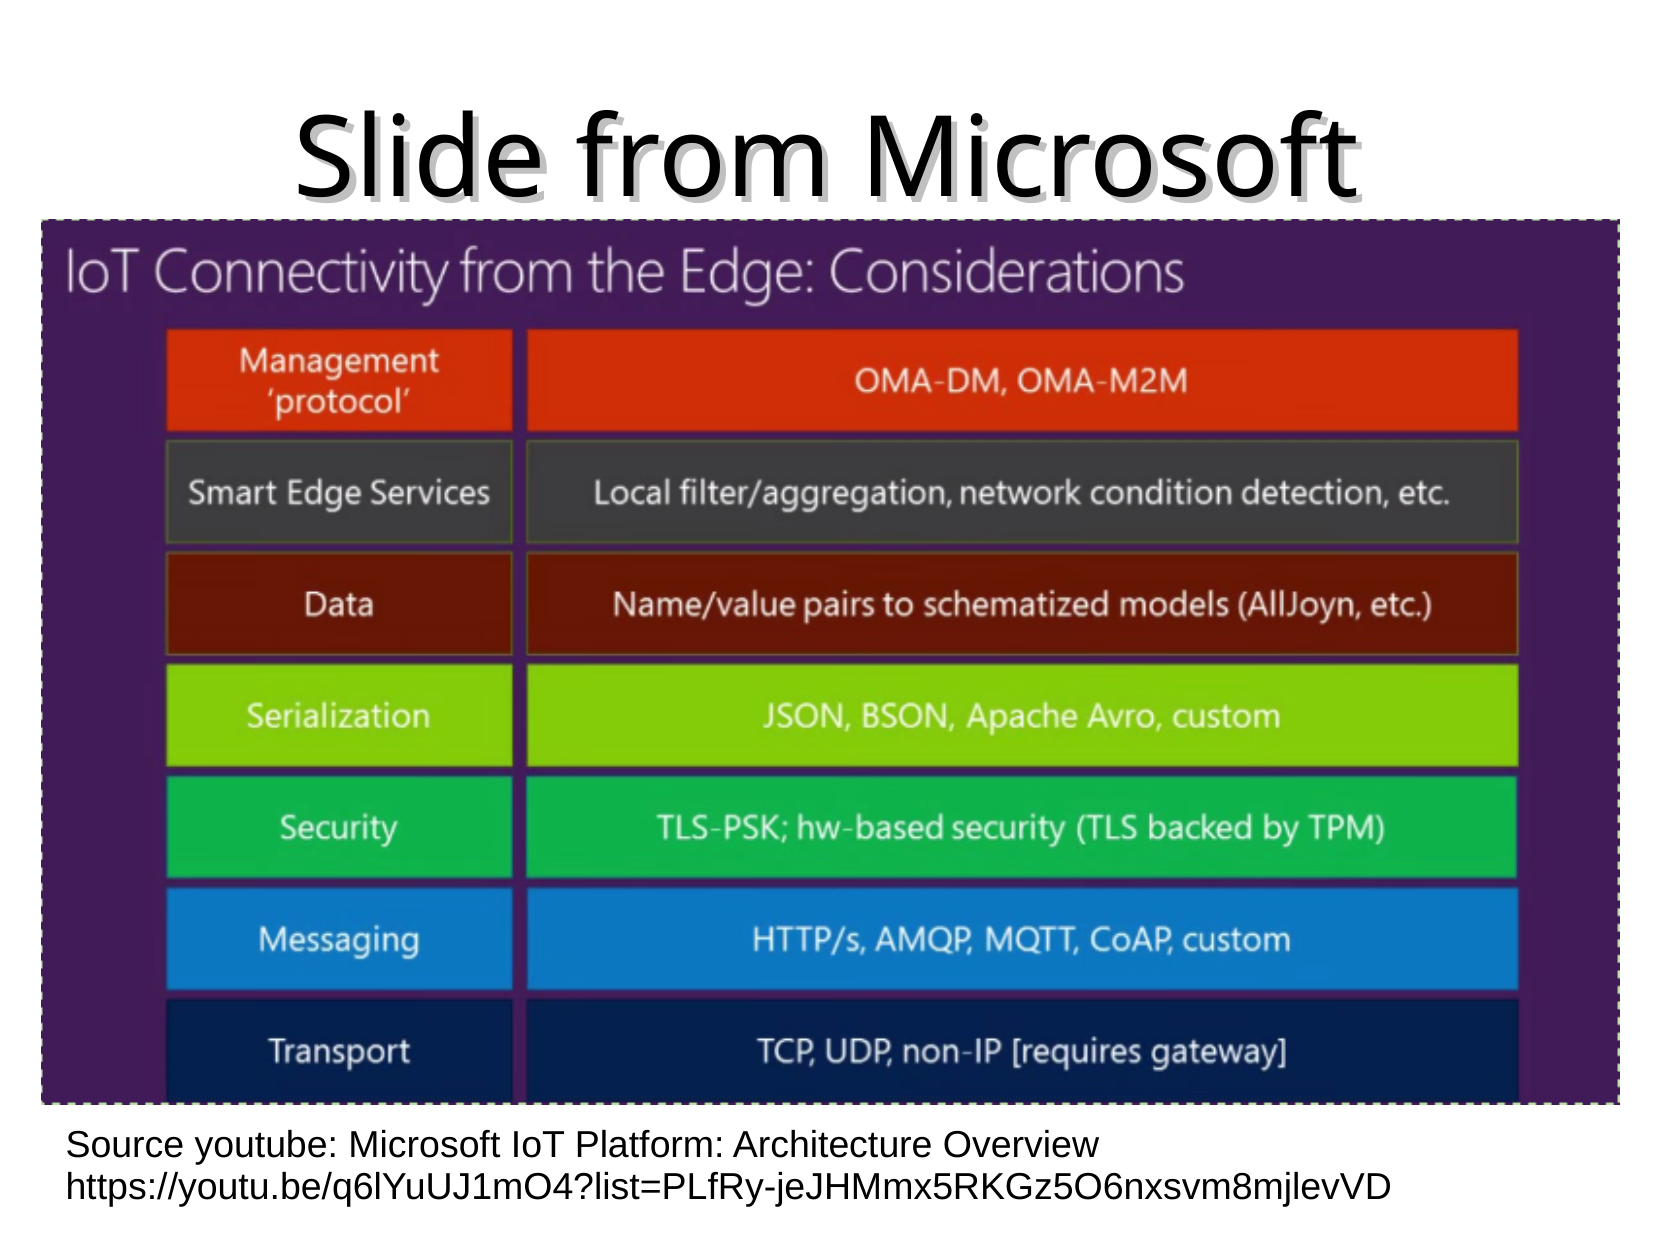

# Slide from Microsoft
Source youtube: Microsoft IoT Platform: Architecture Overview
https://youtu.be/q6lYuUJ1mO4?list=PLfRy-jeJHMmx5RKGz5O6nxsvm8mjlevVD